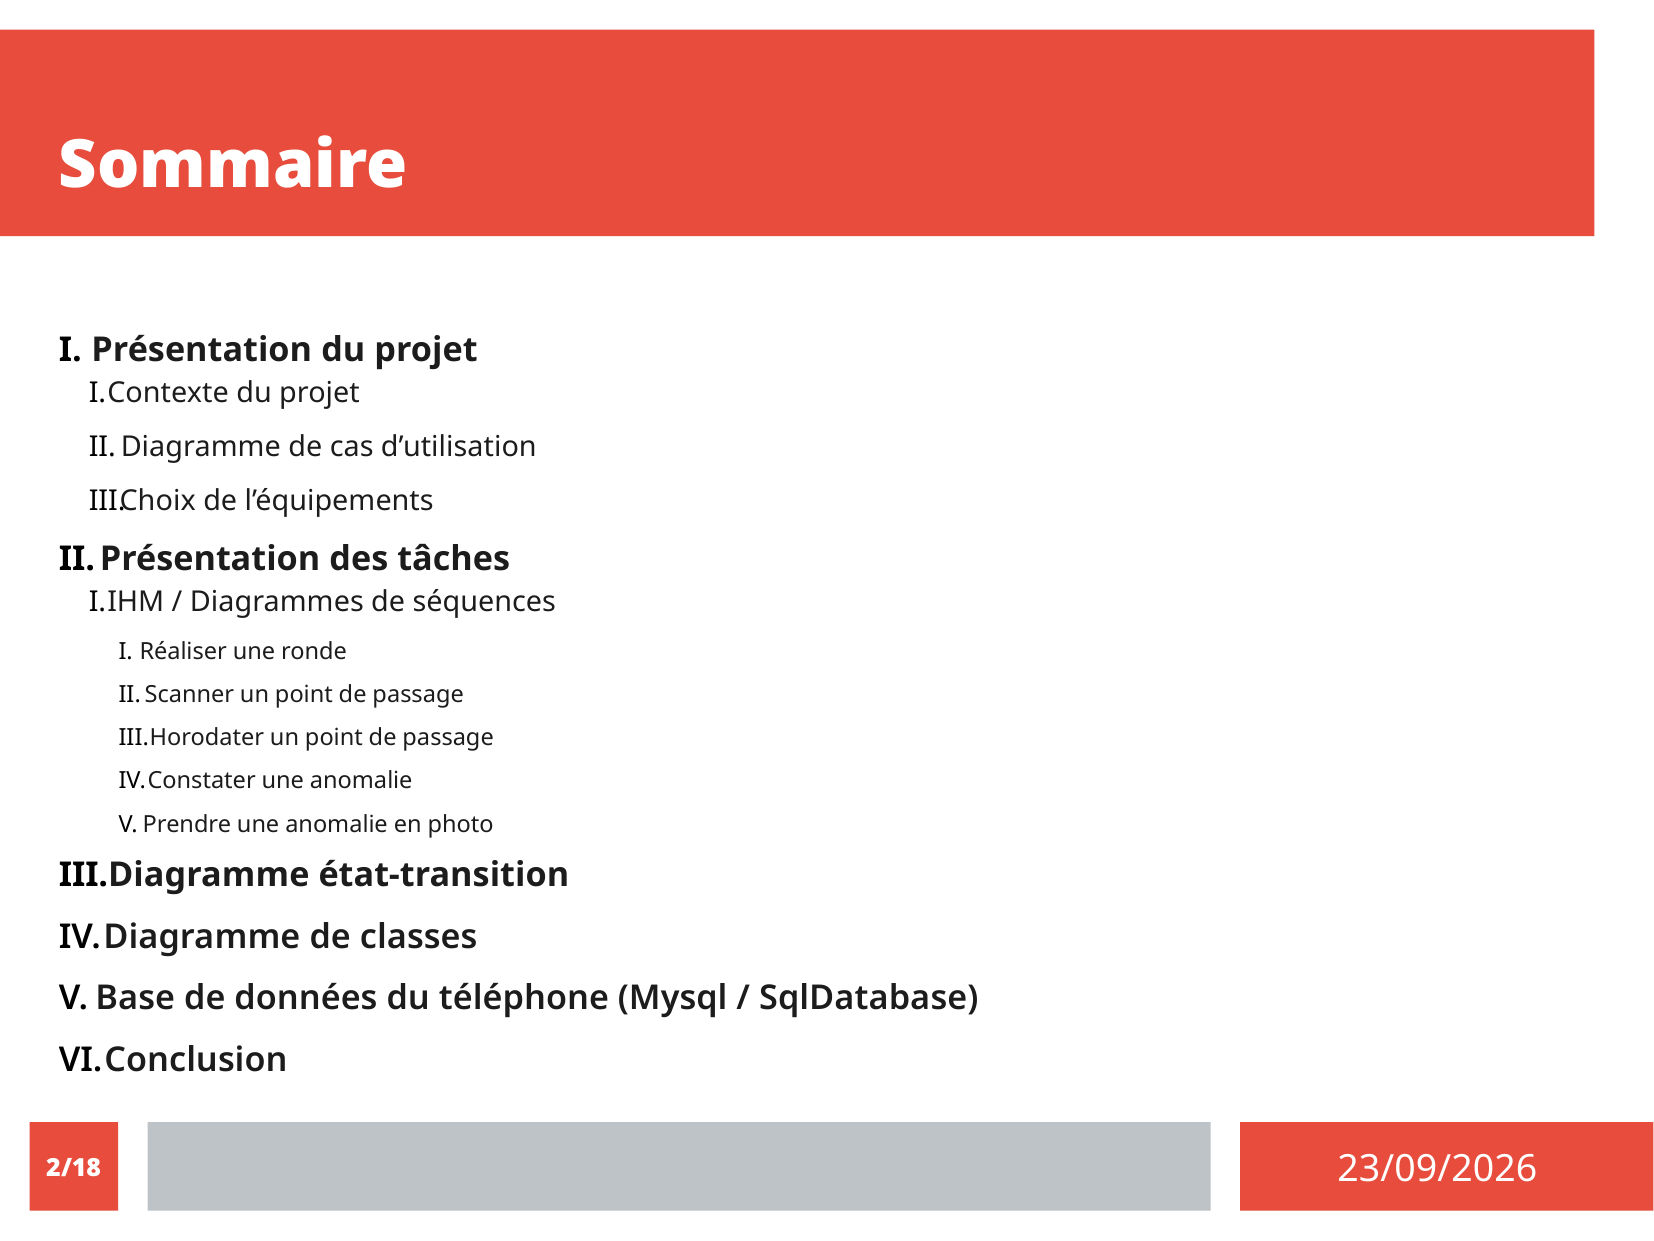

# Sommaire
 Présentation du projet
 Contexte du projet
 Diagramme de cas d’utilisation
 Choix de l’équipements
 Présentation des tâches
 IHM / Diagrammes de séquences
 Réaliser une ronde
 Scanner un point de passage
 Horodater un point de passage
 Constater une anomalie
 Prendre une anomalie en photo
 Diagramme état-transition
 Diagramme de classes
 Base de données du téléphone (Mysql / SqlDatabase)
 Conclusion
2